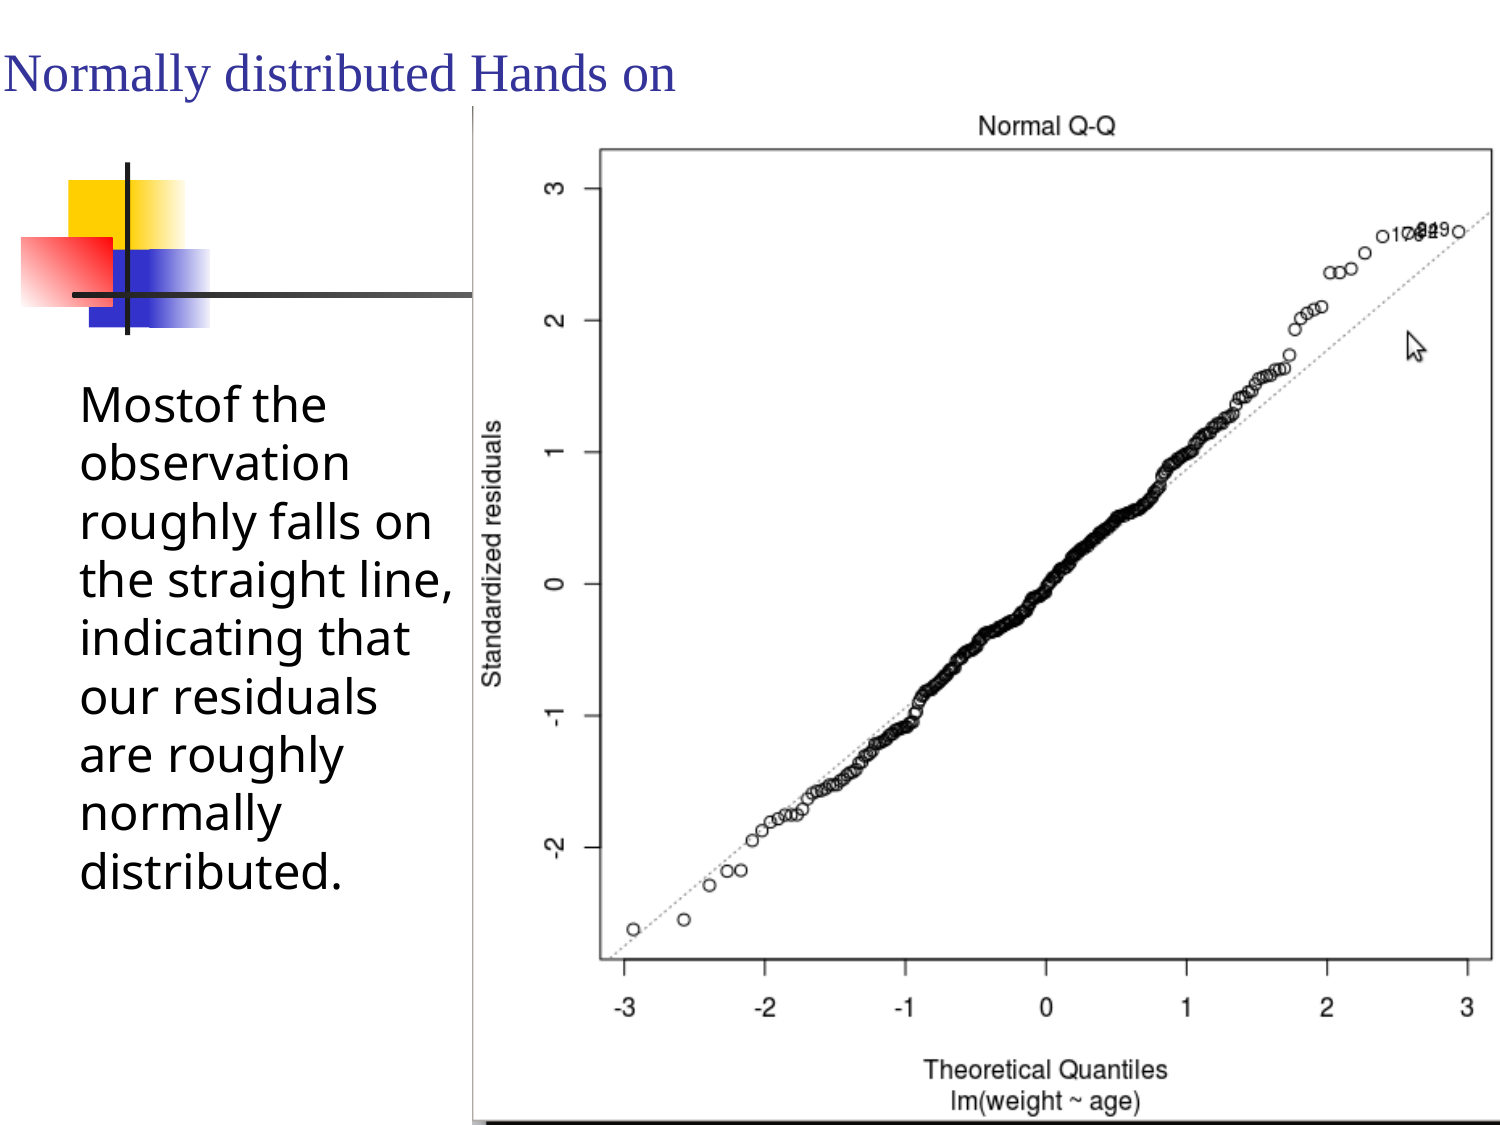

# Normally distributed Hands on
Mostof the observation roughly falls on the straight line, indicating that our residuals are roughly normally distributed.